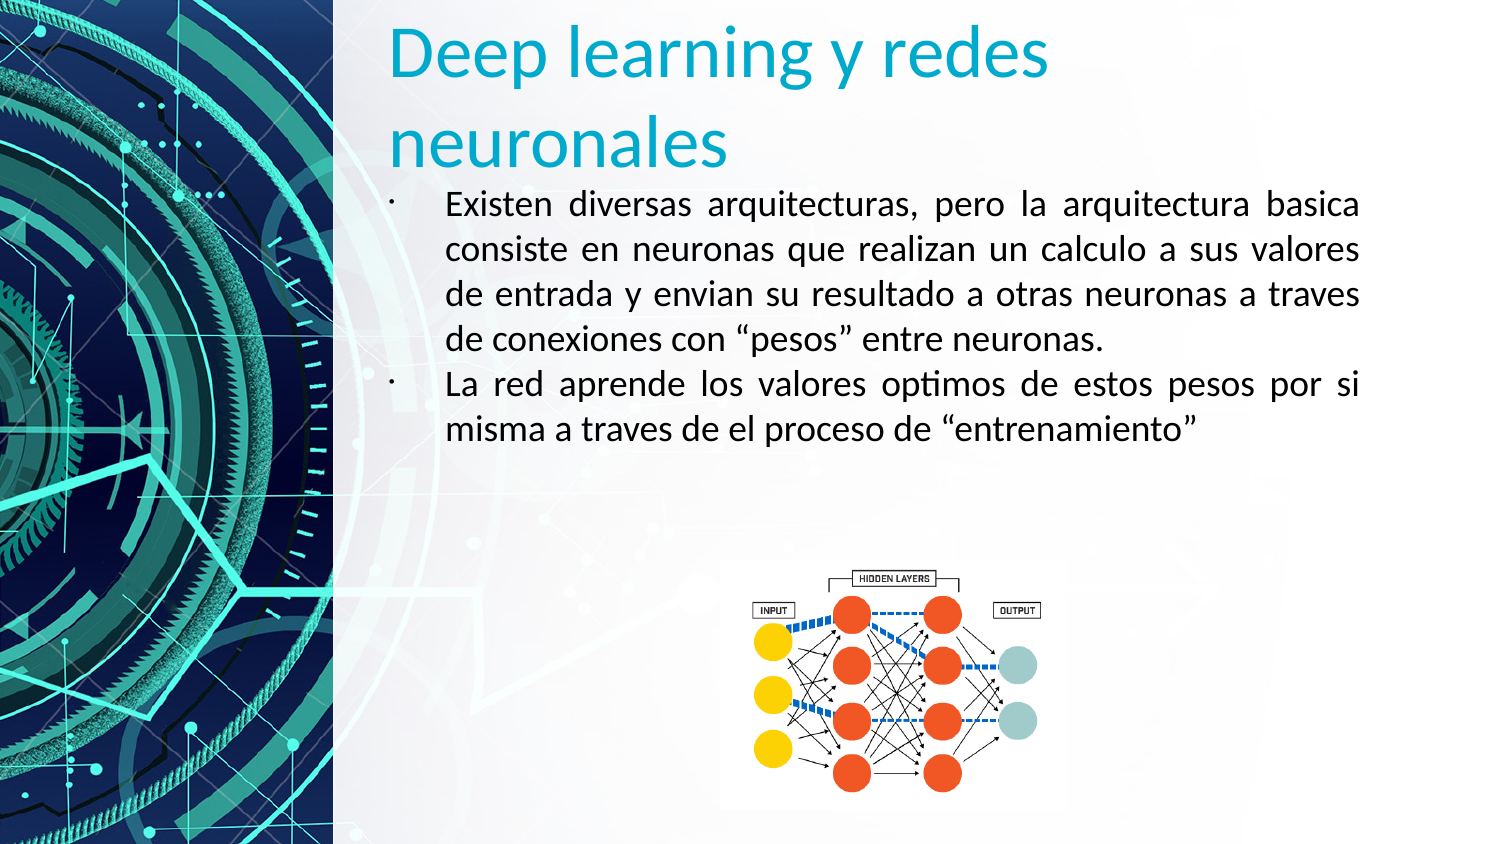

Deep learning y redes neuronales
Existen diversas arquitecturas, pero la arquitectura basica consiste en neuronas que realizan un calculo a sus valores de entrada y envian su resultado a otras neuronas a traves de conexiones con “pesos” entre neuronas.
La red aprende los valores optimos de estos pesos por si misma a traves de el proceso de “entrenamiento”